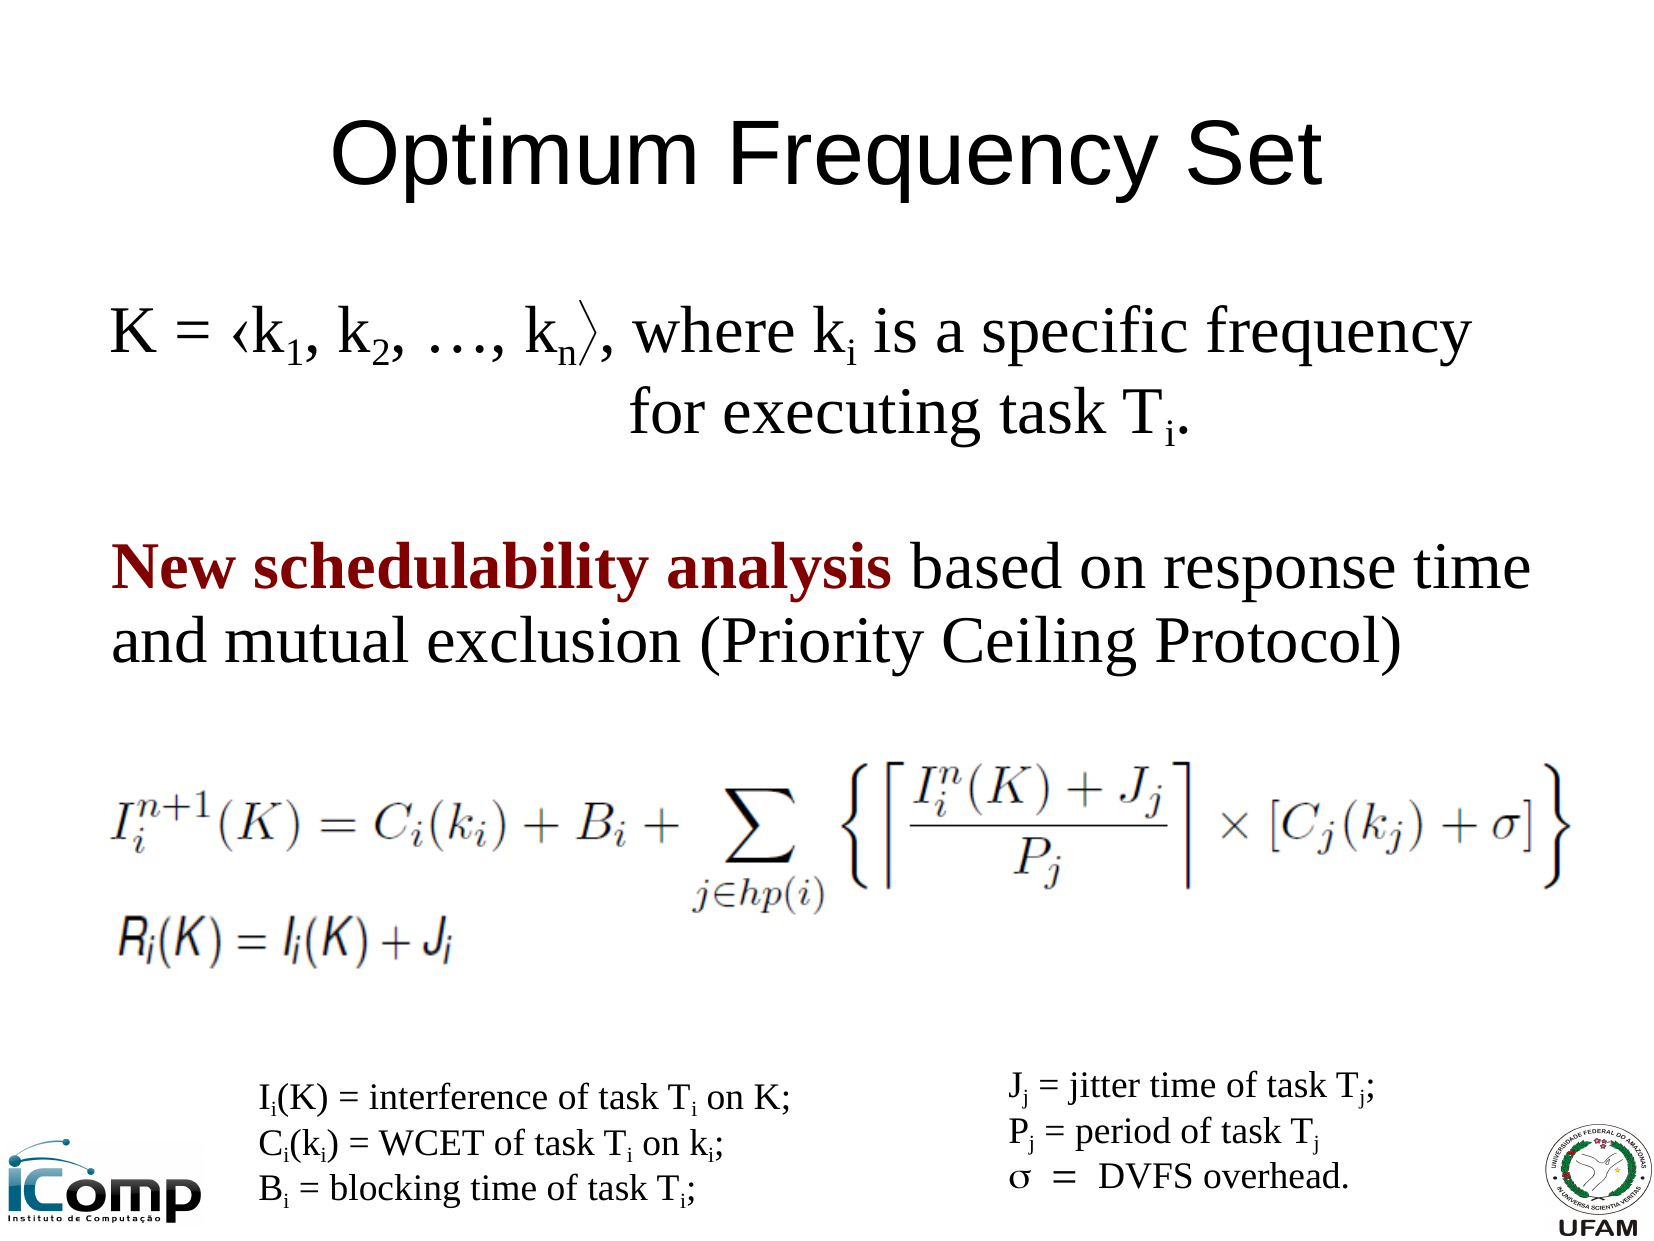

# Optimum Frequency Set
K = ák1, k2, …, knñ, where ki is a specific frequency for executing task Ti.
New schedulability analysis based on response time
and mutual exclusion (Priority Ceiling Protocol)
Jj = jitter time of task Tj;
Pj = period of task Tj
s = DVFS overhead.
Ii(K) = interference of task Ti on K;
Ci(ki) = WCET of task Ti on ki;
Bi = blocking time of task Ti;